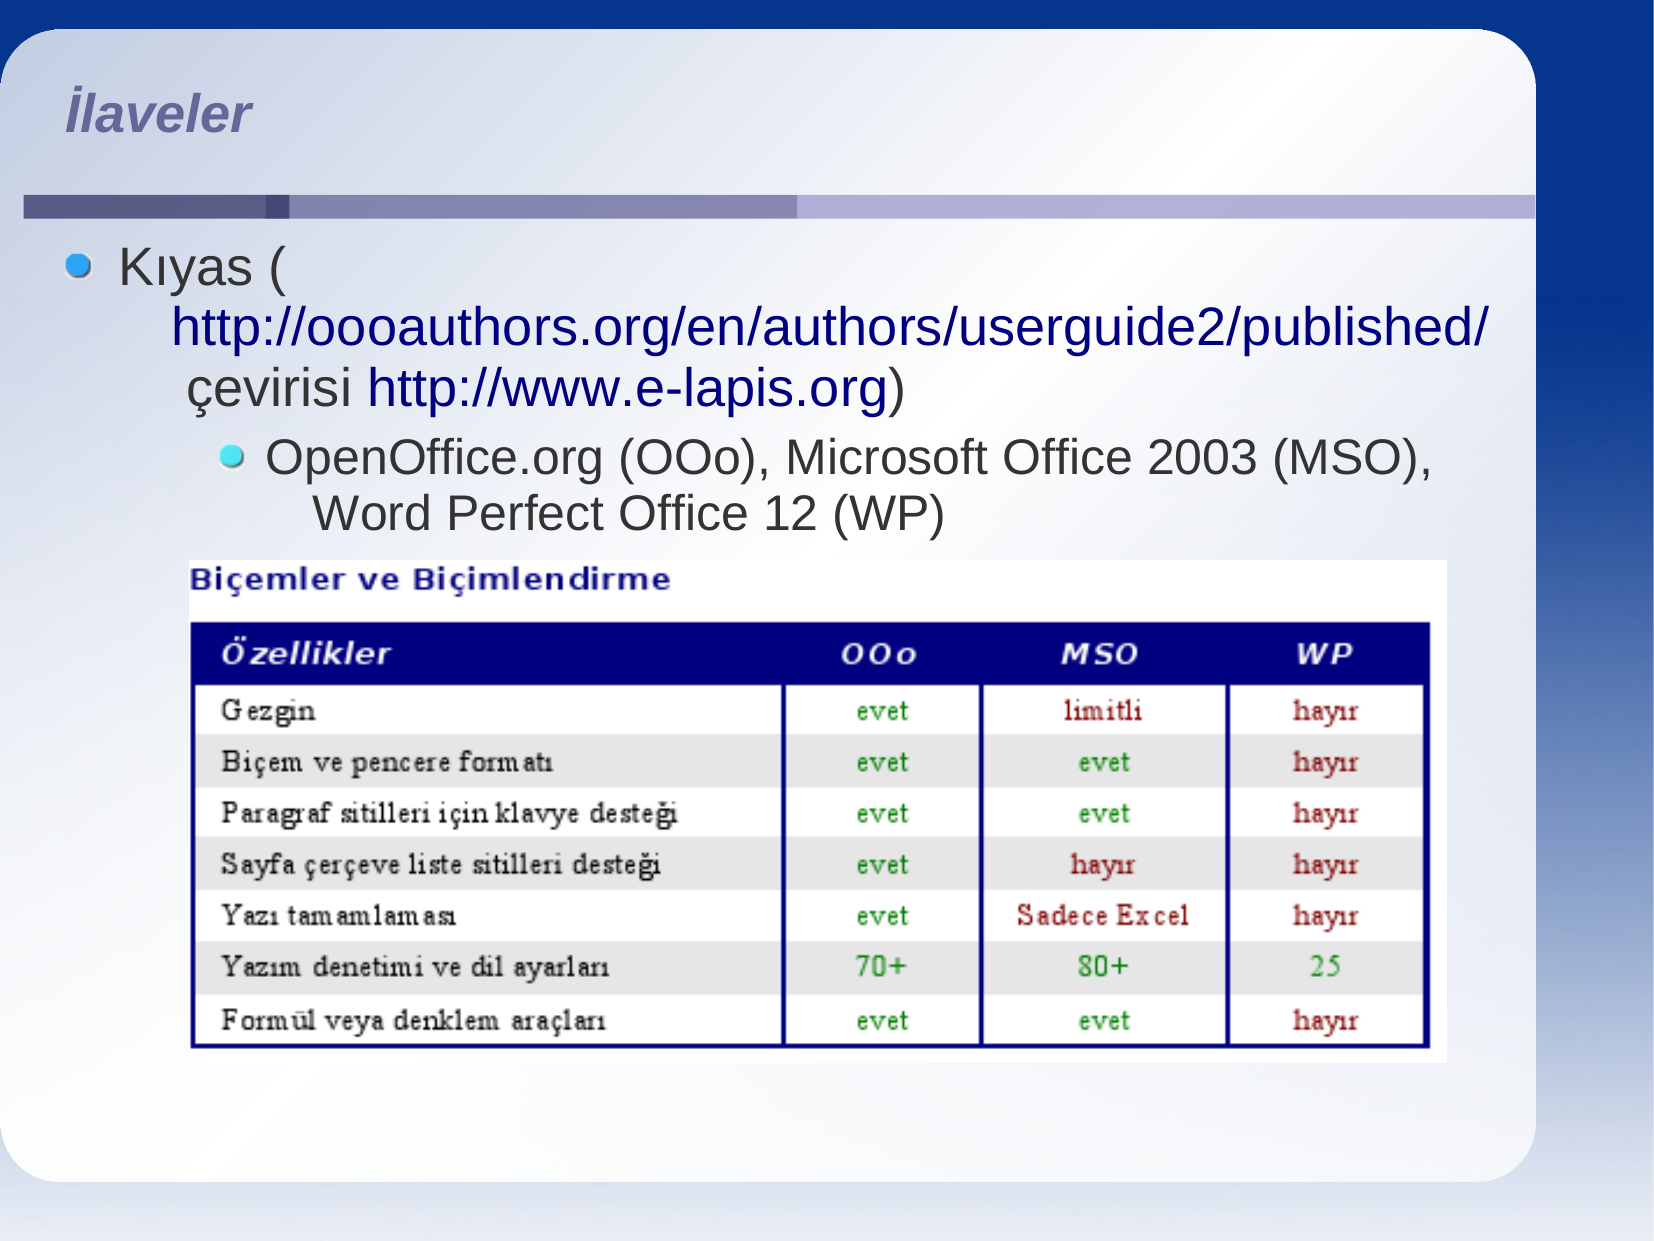

# İlaveler
Kıyas (http://oooauthors.org/en/authors/userguide2/published/ çevirisi http://www.e-lapis.org)
OpenOffice.org (OOo), Microsoft Office 2003 (MSO), Word Perfect Office 12 (WP)